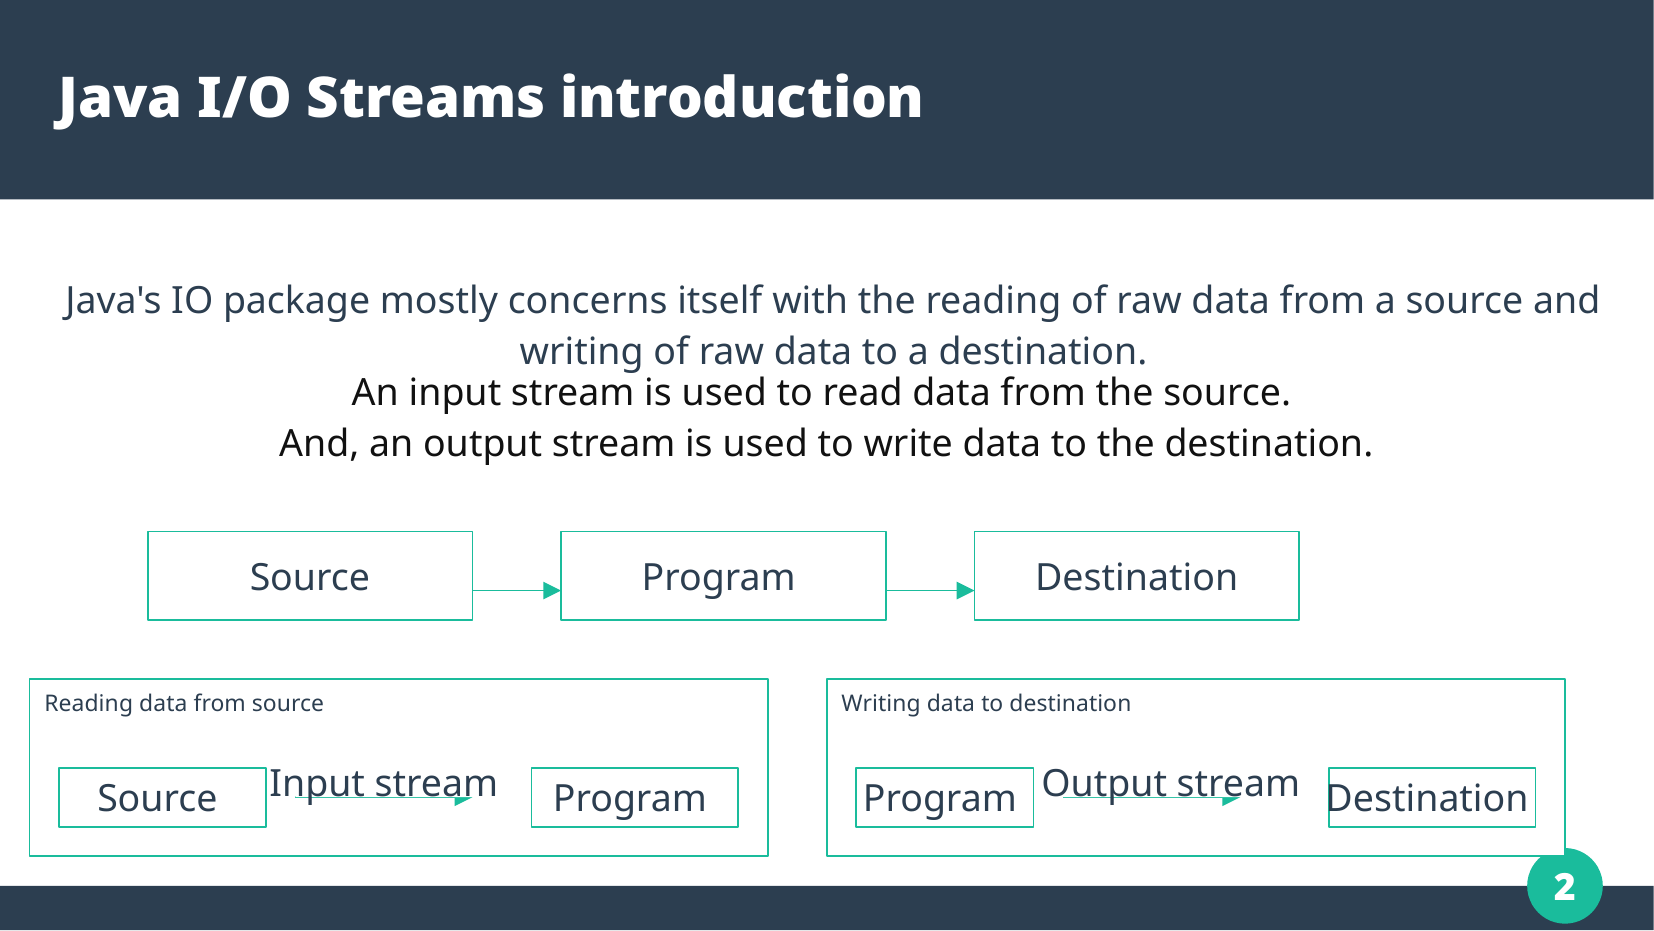

# Java I/O Streams introduction
Java's IO package mostly concerns itself with the reading of raw data from a source and writing of raw data to a destination.
An input stream is used to read data from the source.
And, an output stream is used to write data to the destination.
Source
Program
Destination
Reading data from source
Writing data to destination
Source
Input stream
Program
Program
 Output stream
Destination